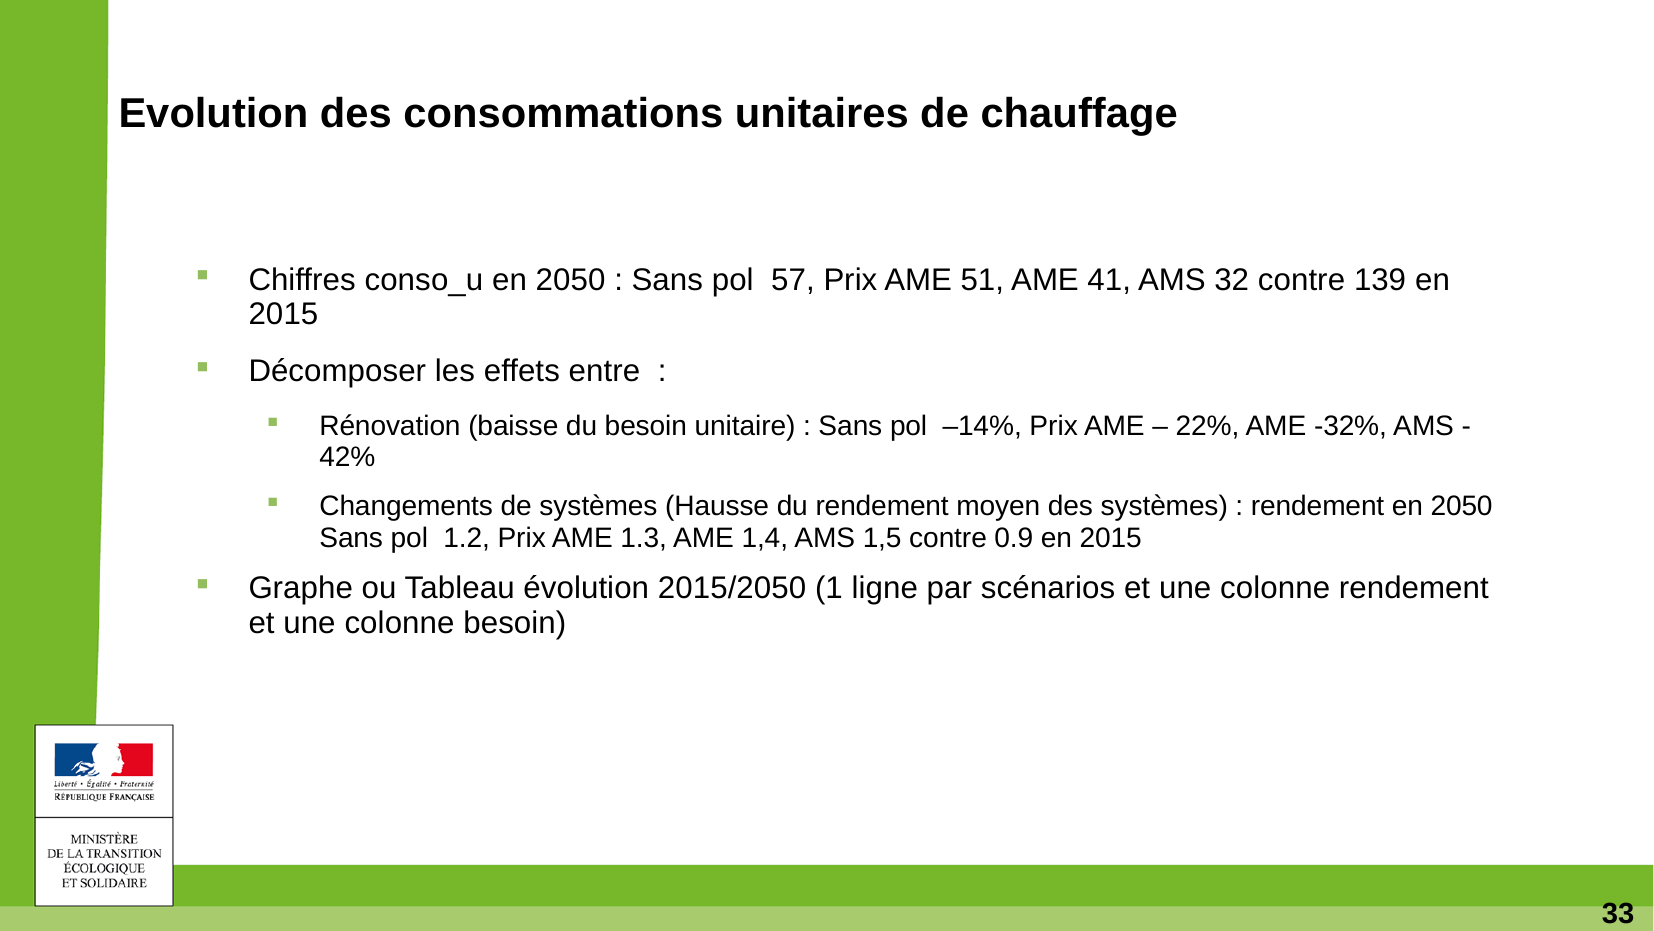

# Evolution des consommations unitaires de chauffage
Chiffres conso_u en 2050 : Sans pol 57, Prix AME 51, AME 41, AMS 32 contre 139 en 2015
Décomposer les effets entre :
Rénovation (baisse du besoin unitaire) : Sans pol –14%, Prix AME – 22%, AME -32%, AMS -42%
Changements de systèmes (Hausse du rendement moyen des systèmes) : rendement en 2050 Sans pol 1.2, Prix AME 1.3, AME 1,4, AMS 1,5 contre 0.9 en 2015
Graphe ou Tableau évolution 2015/2050 (1 ligne par scénarios et une colonne rendement et une colonne besoin)